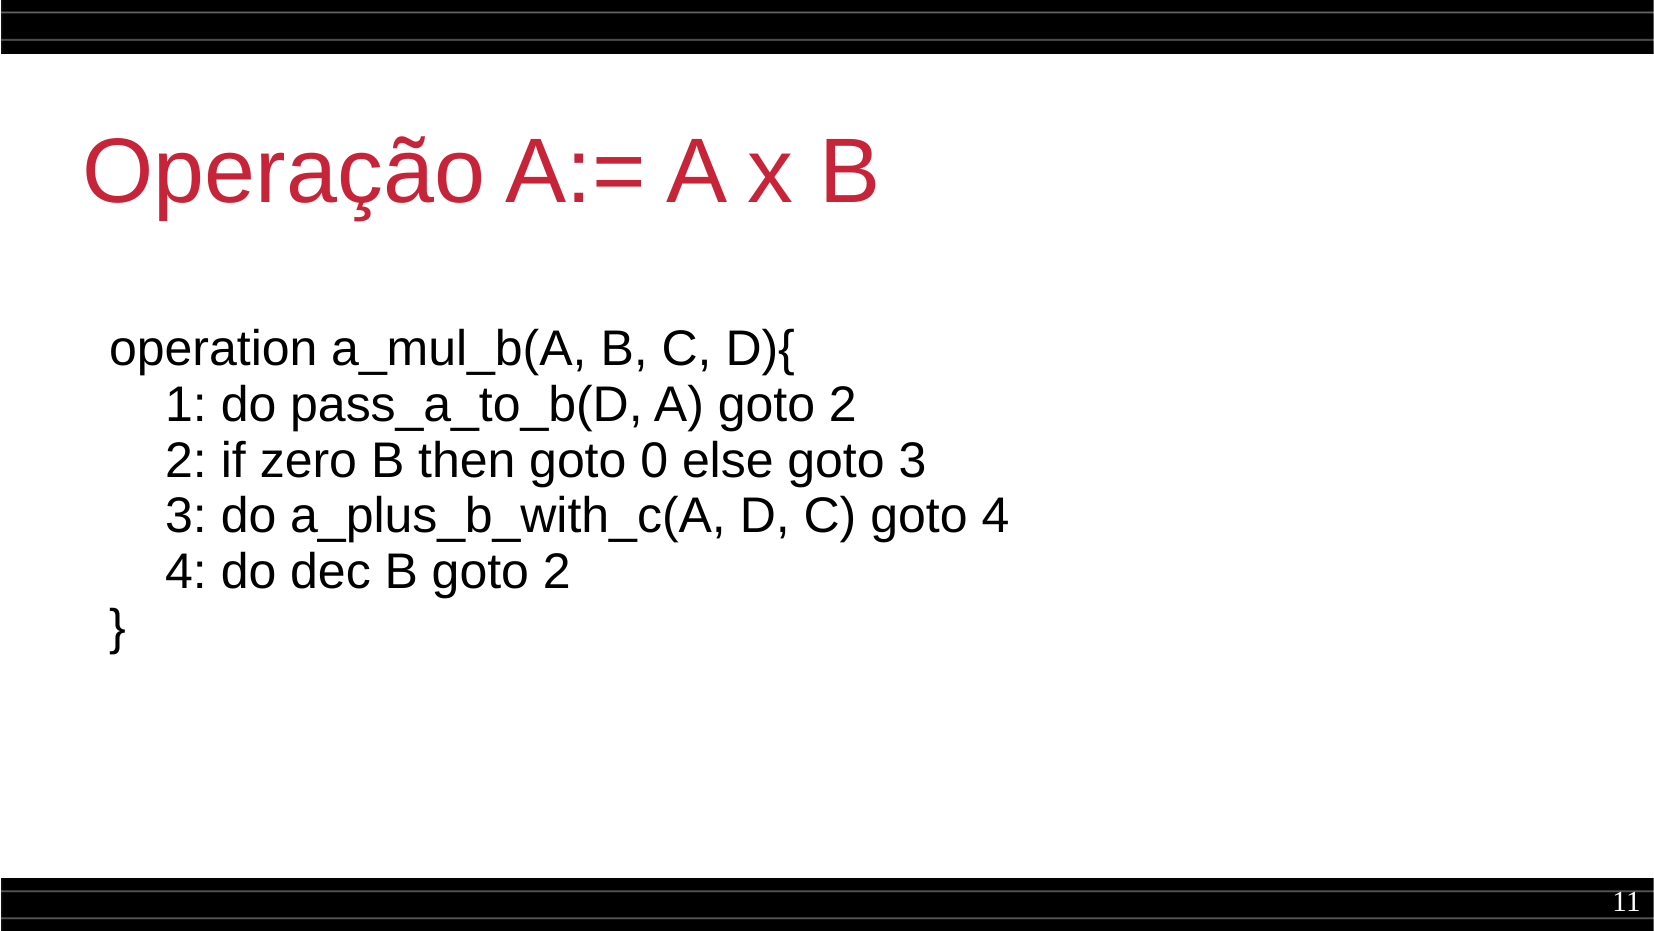

# Operação A:= A x B
operation a_mul_b(A, B, C, D){
 1: do pass_a_to_b(D, A) goto 2
 2: if zero B then goto 0 else goto 3
 3: do a_plus_b_with_c(A, D, C) goto 4
 4: do dec B goto 2
}